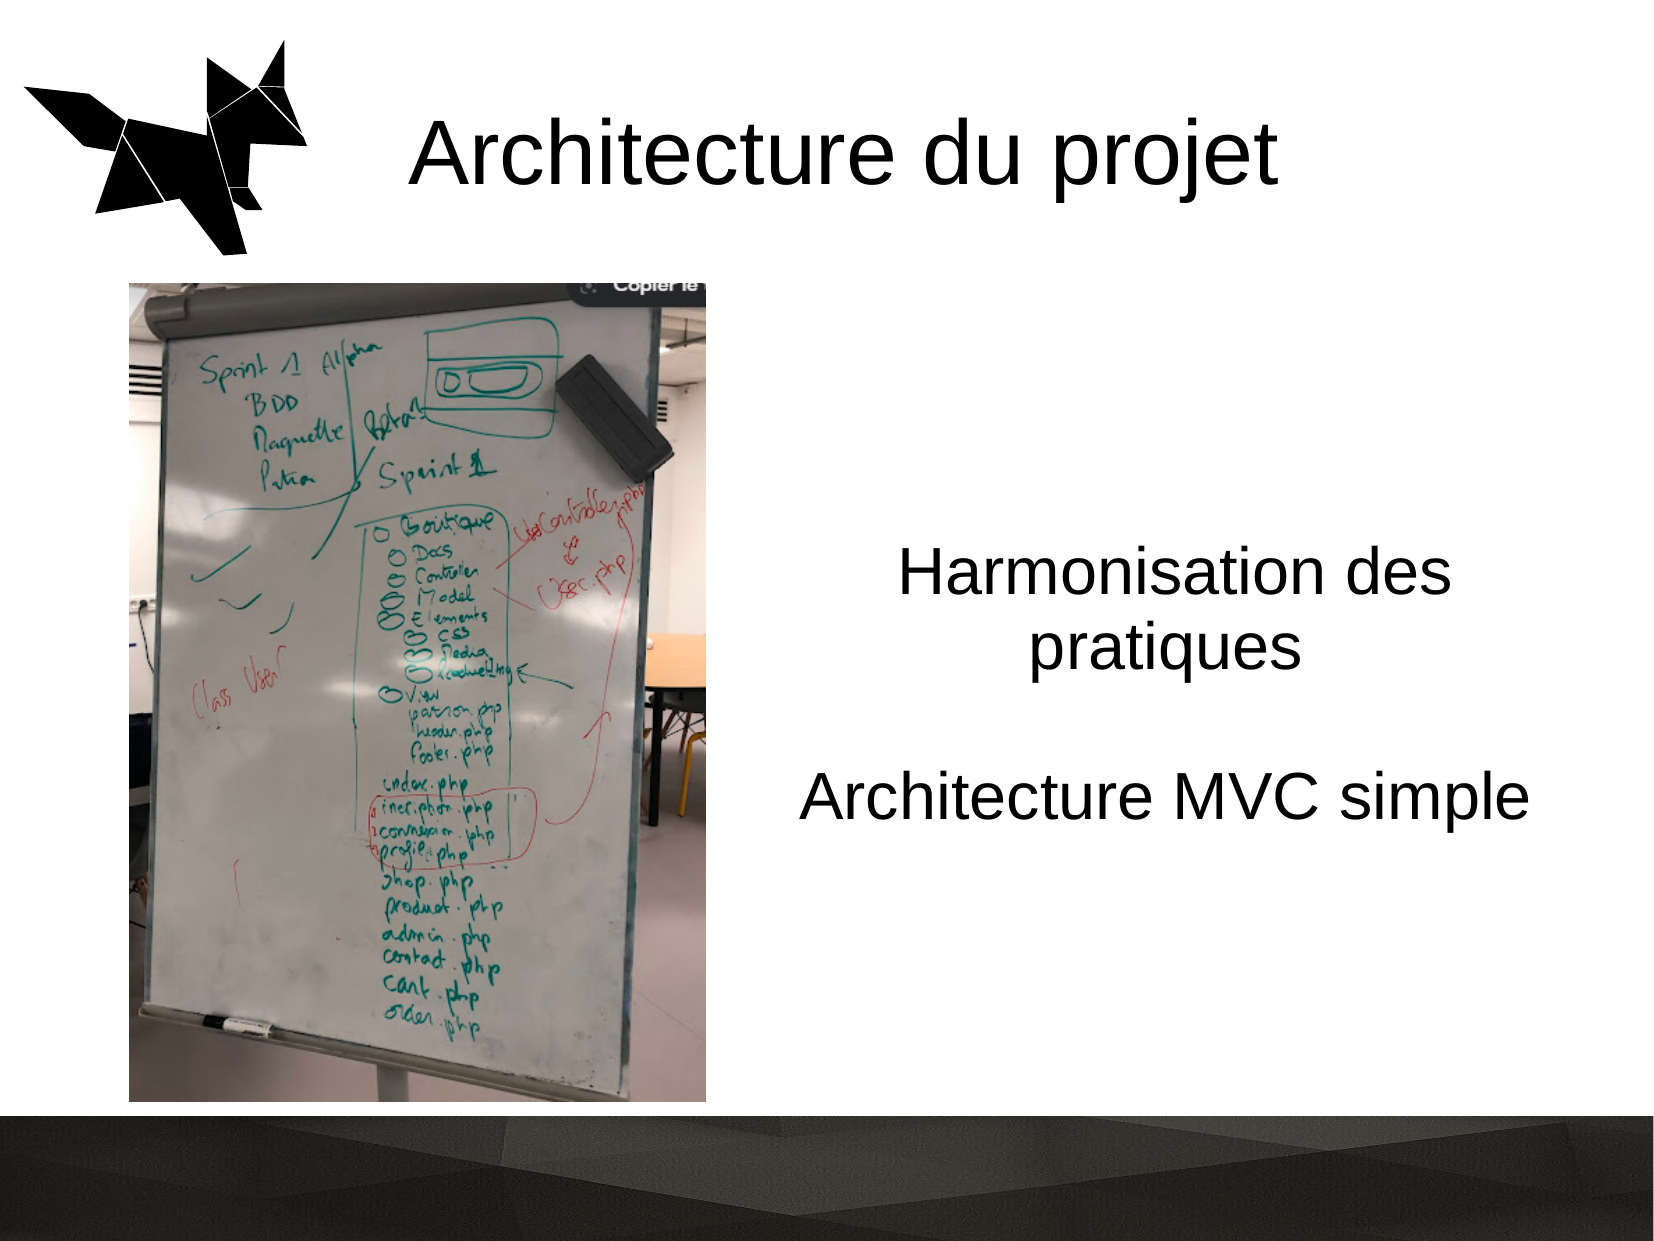

# Architecture du projet
Harmonisation des pratiques
Architecture MVC simple